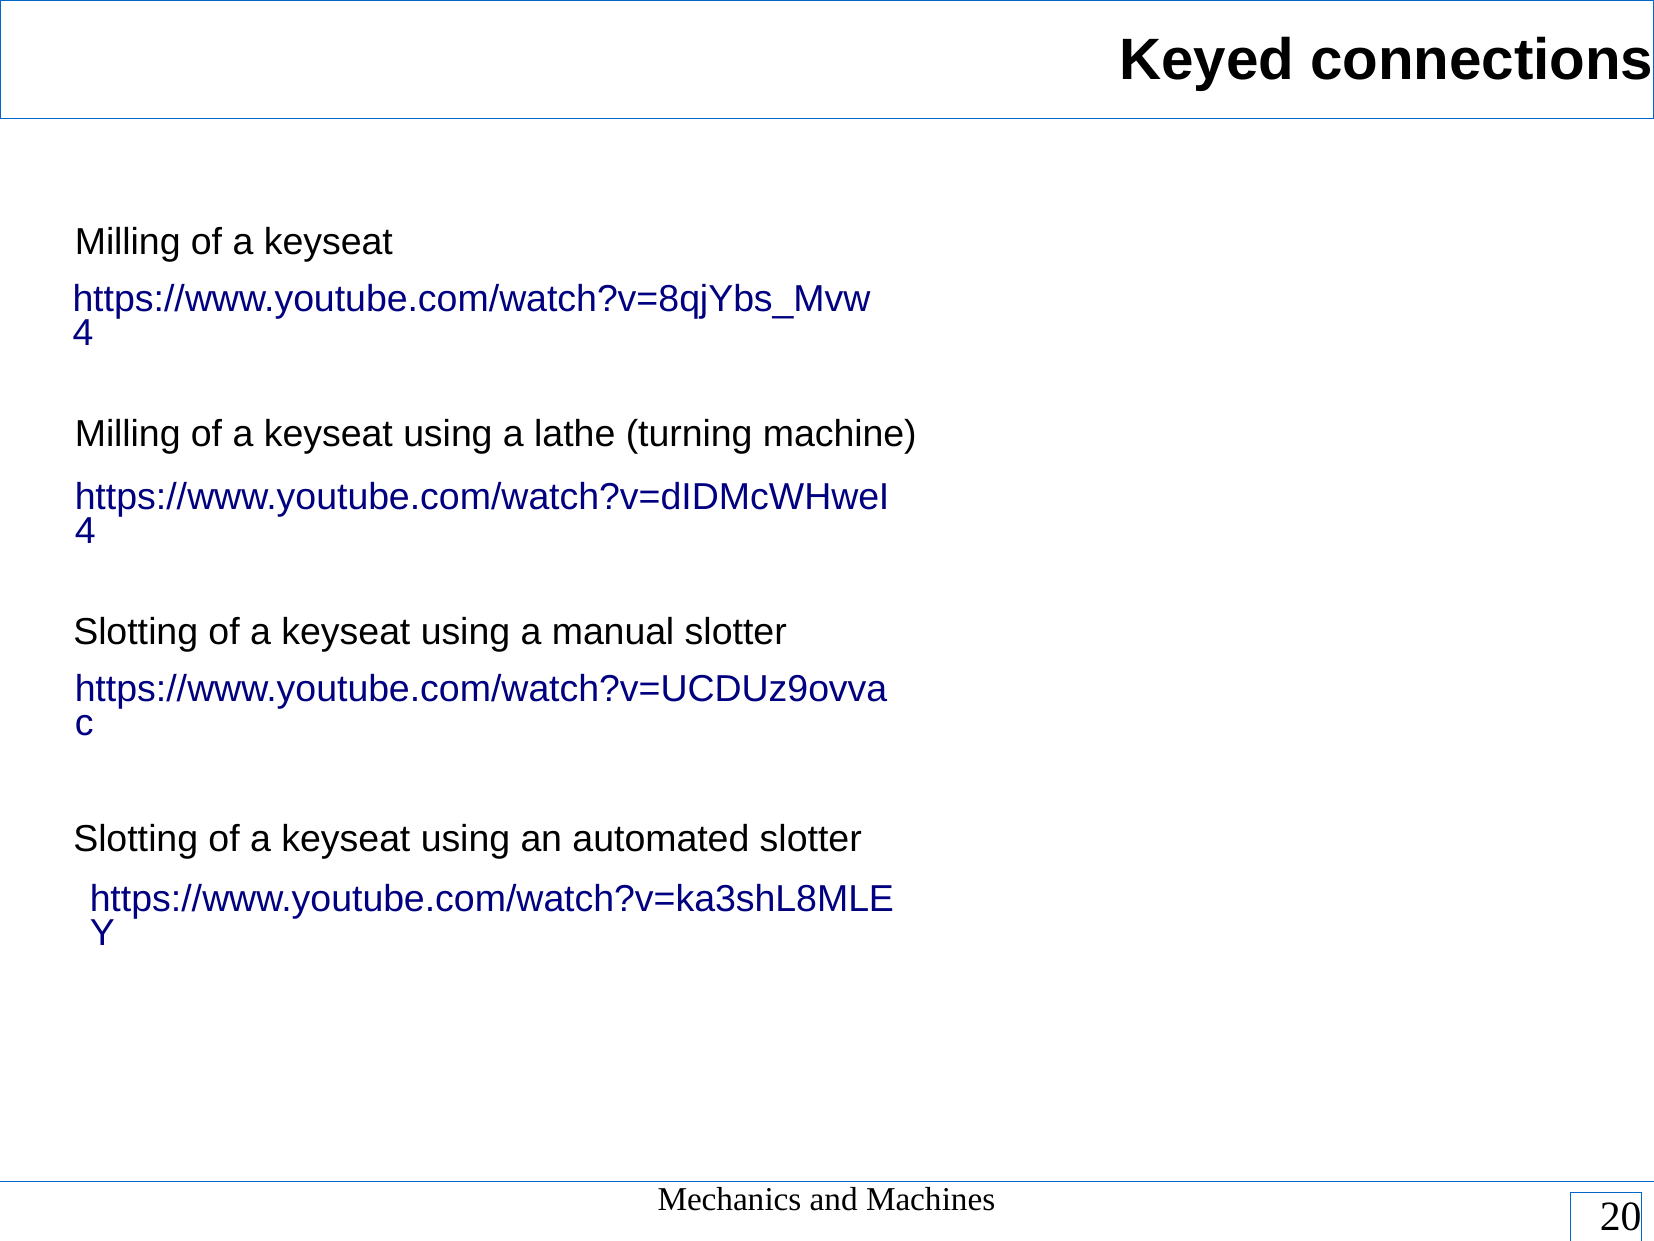

# Keyed connections
Milling of a keyseat
https://www.youtube.com/watch?v=8qjYbs_Mvw4
Milling of a keyseat using a lathe (turning machine)
https://www.youtube.com/watch?v=dIDMcWHweI4
Slotting of a keyseat using a manual slotter
https://www.youtube.com/watch?v=UCDUz9ovvac
Slotting of a keyseat using an automated slotter
https://www.youtube.com/watch?v=ka3shL8MLEY
Mechanics and Machines
20